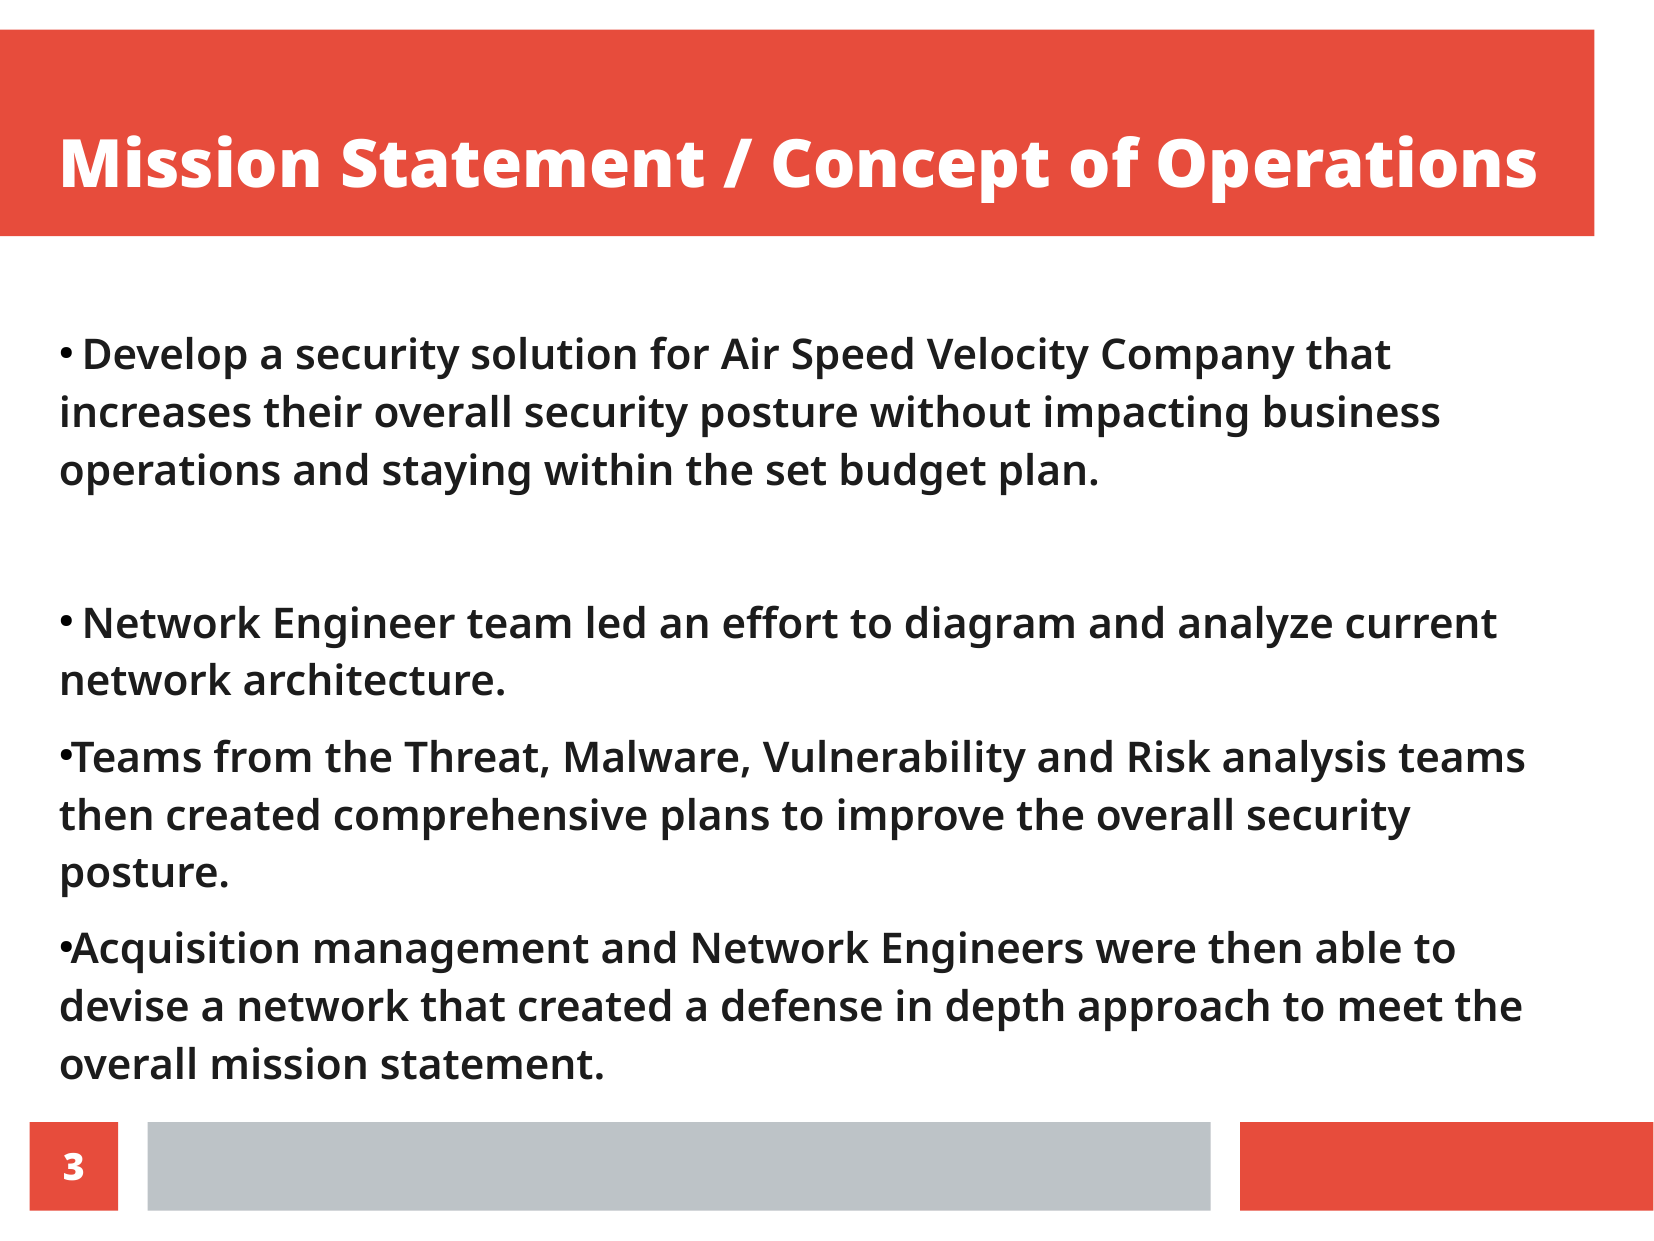

# Mission Statement / Concept of Operations
 Develop a security solution for Air Speed Velocity Company that increases their overall security posture without impacting business operations and staying within the set budget plan.
 Network Engineer team led an effort to diagram and analyze current network architecture.
Teams from the Threat, Malware, Vulnerability and Risk analysis teams then created comprehensive plans to improve the overall security posture.
Acquisition management and Network Engineers were then able to devise a network that created a defense in depth approach to meet the overall mission statement.
3